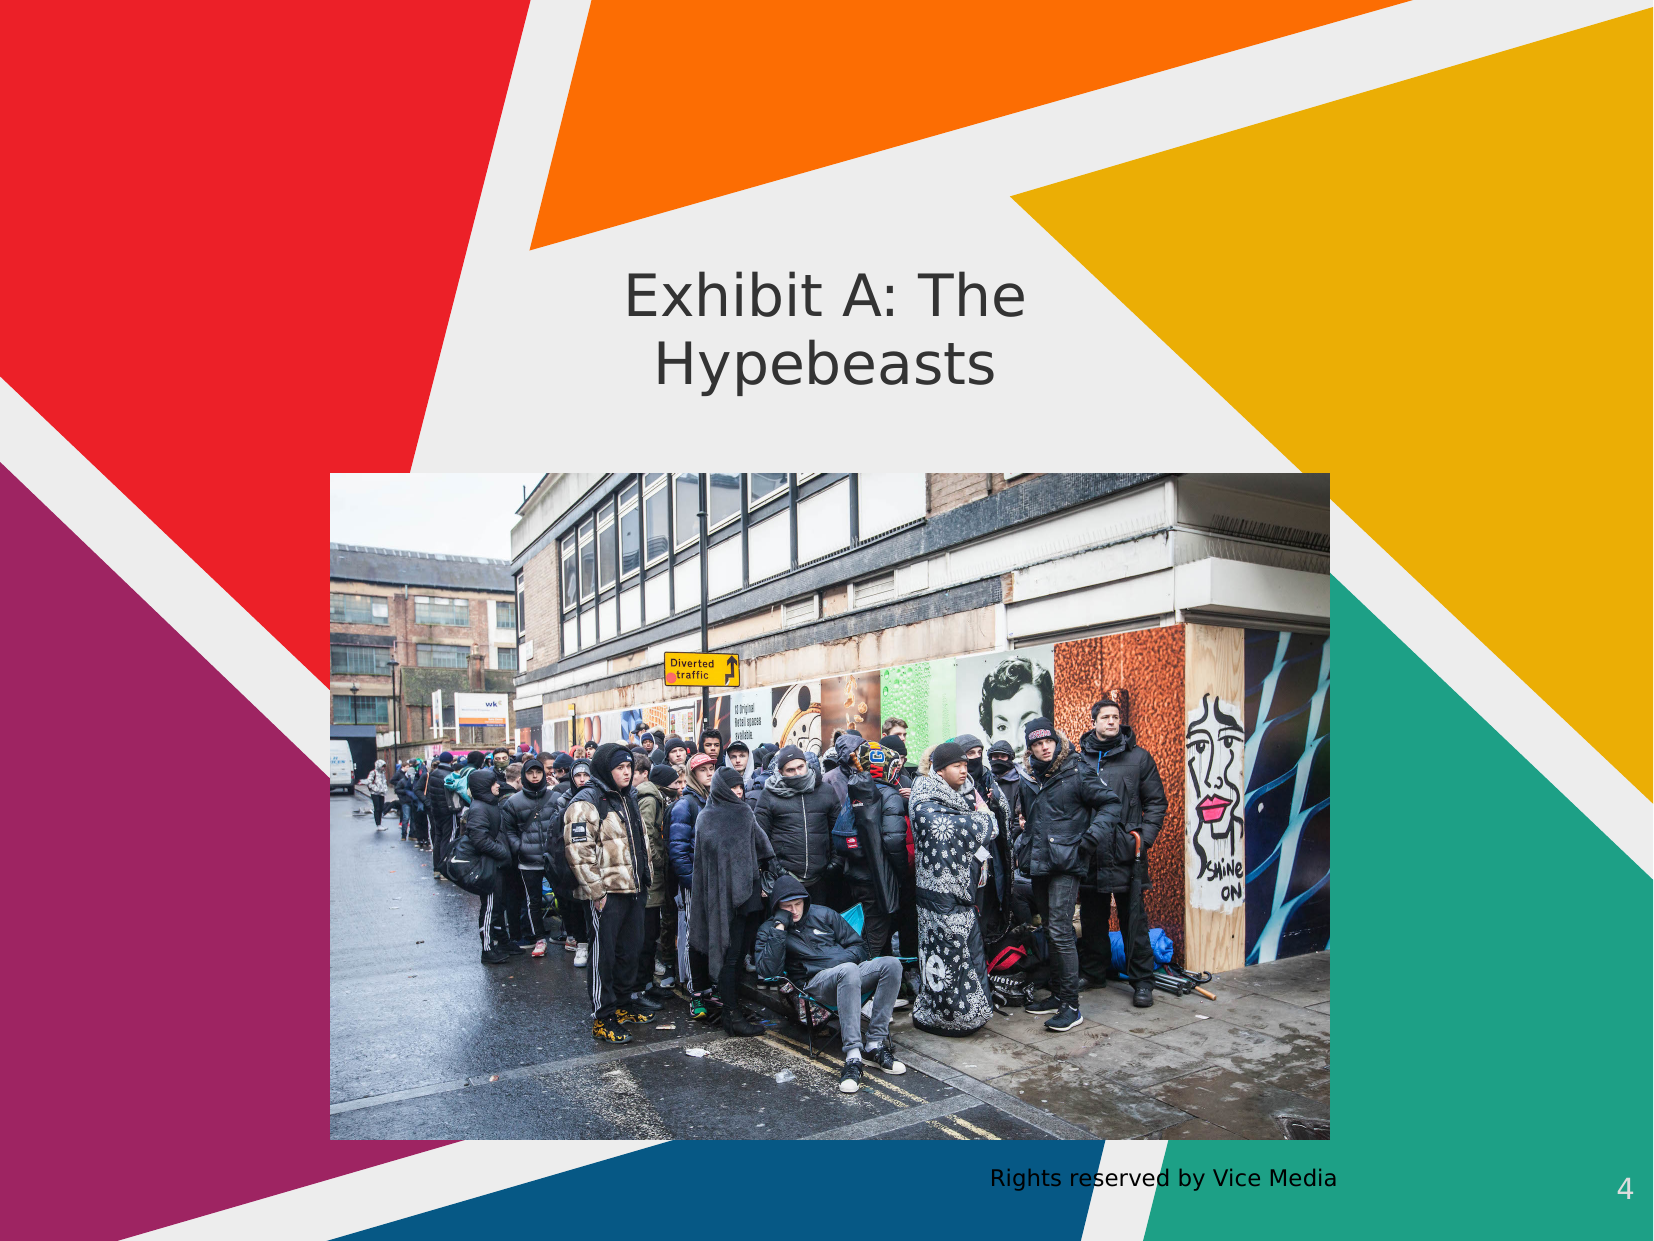

# Exhibit A: The Hypebeasts
Rights reserved by Vice Media
4